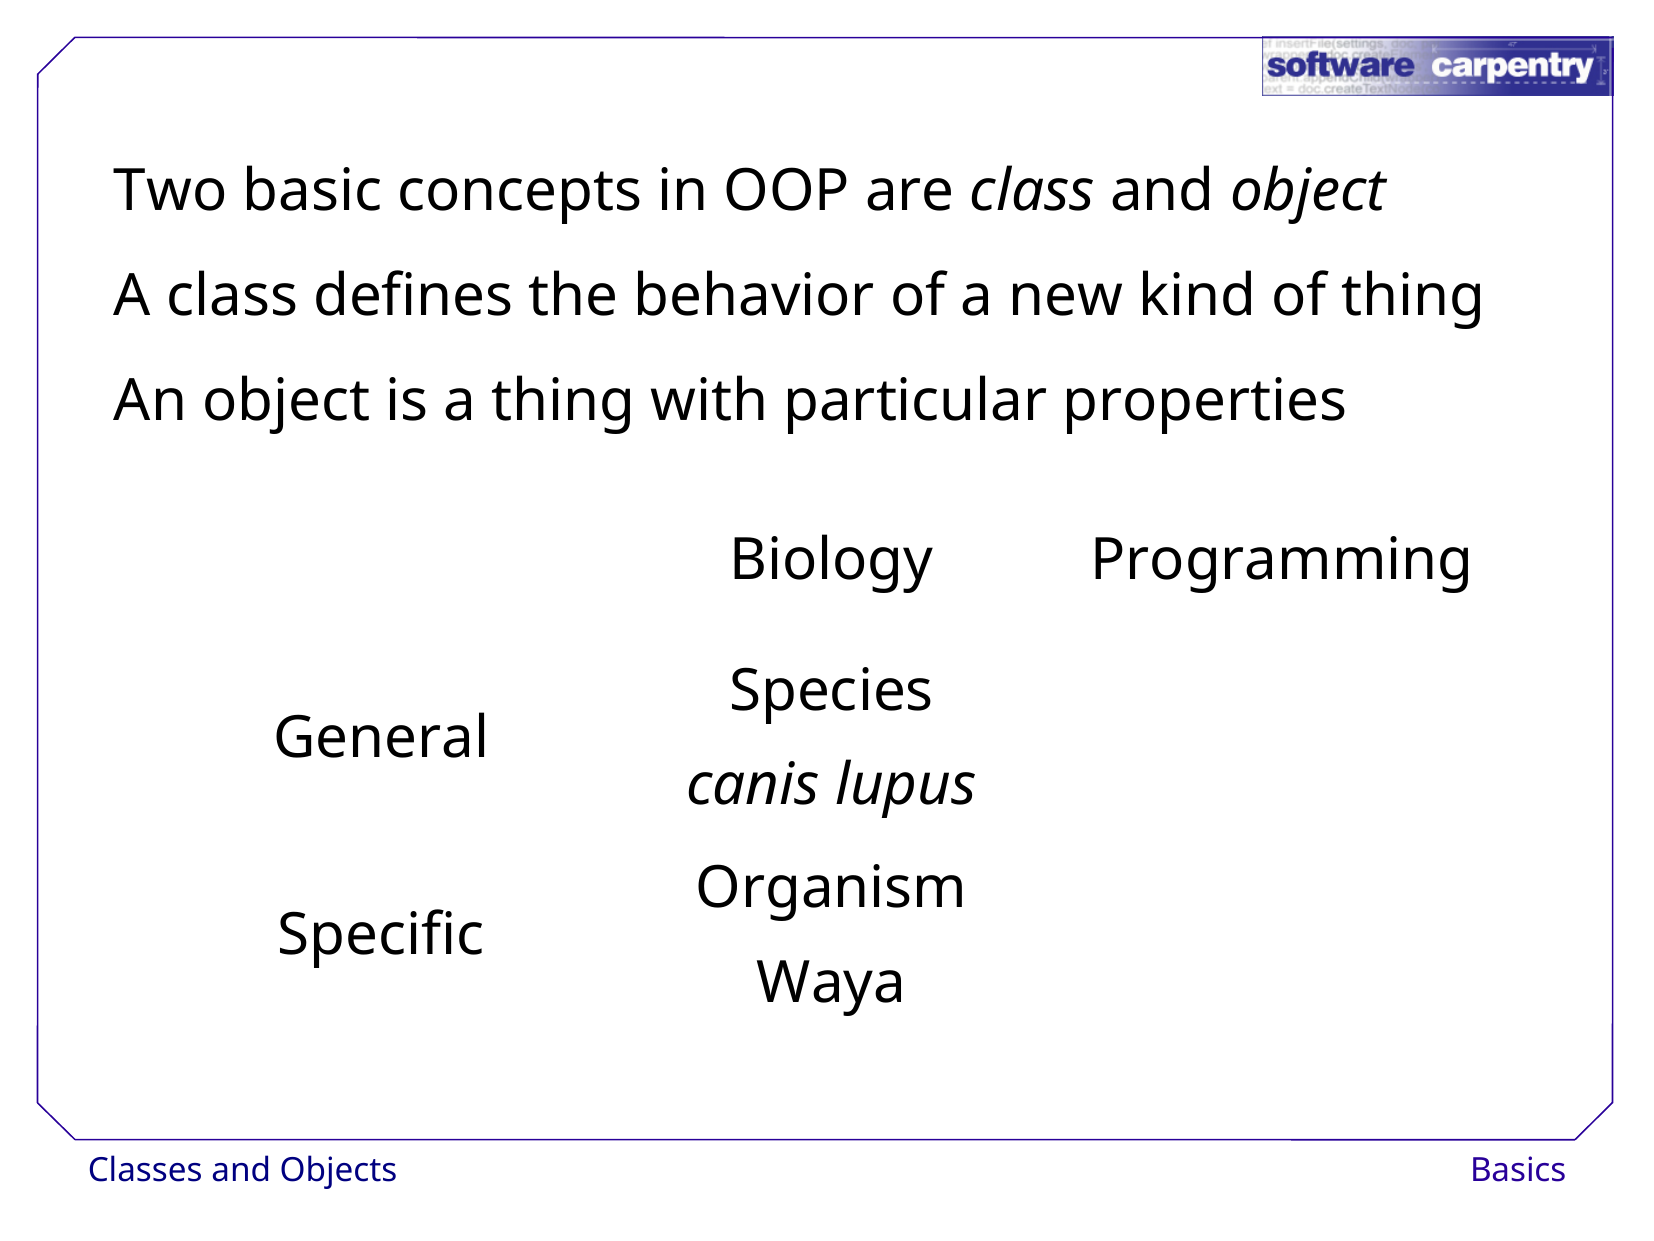

Two basic concepts in OOP are class and object
A class defines the behavior of a new kind of thing
An object is a thing with particular properties
| | Biology | Programming |
| --- | --- | --- |
| General | Species canis lupus | |
| Specific | Organism Waya | |